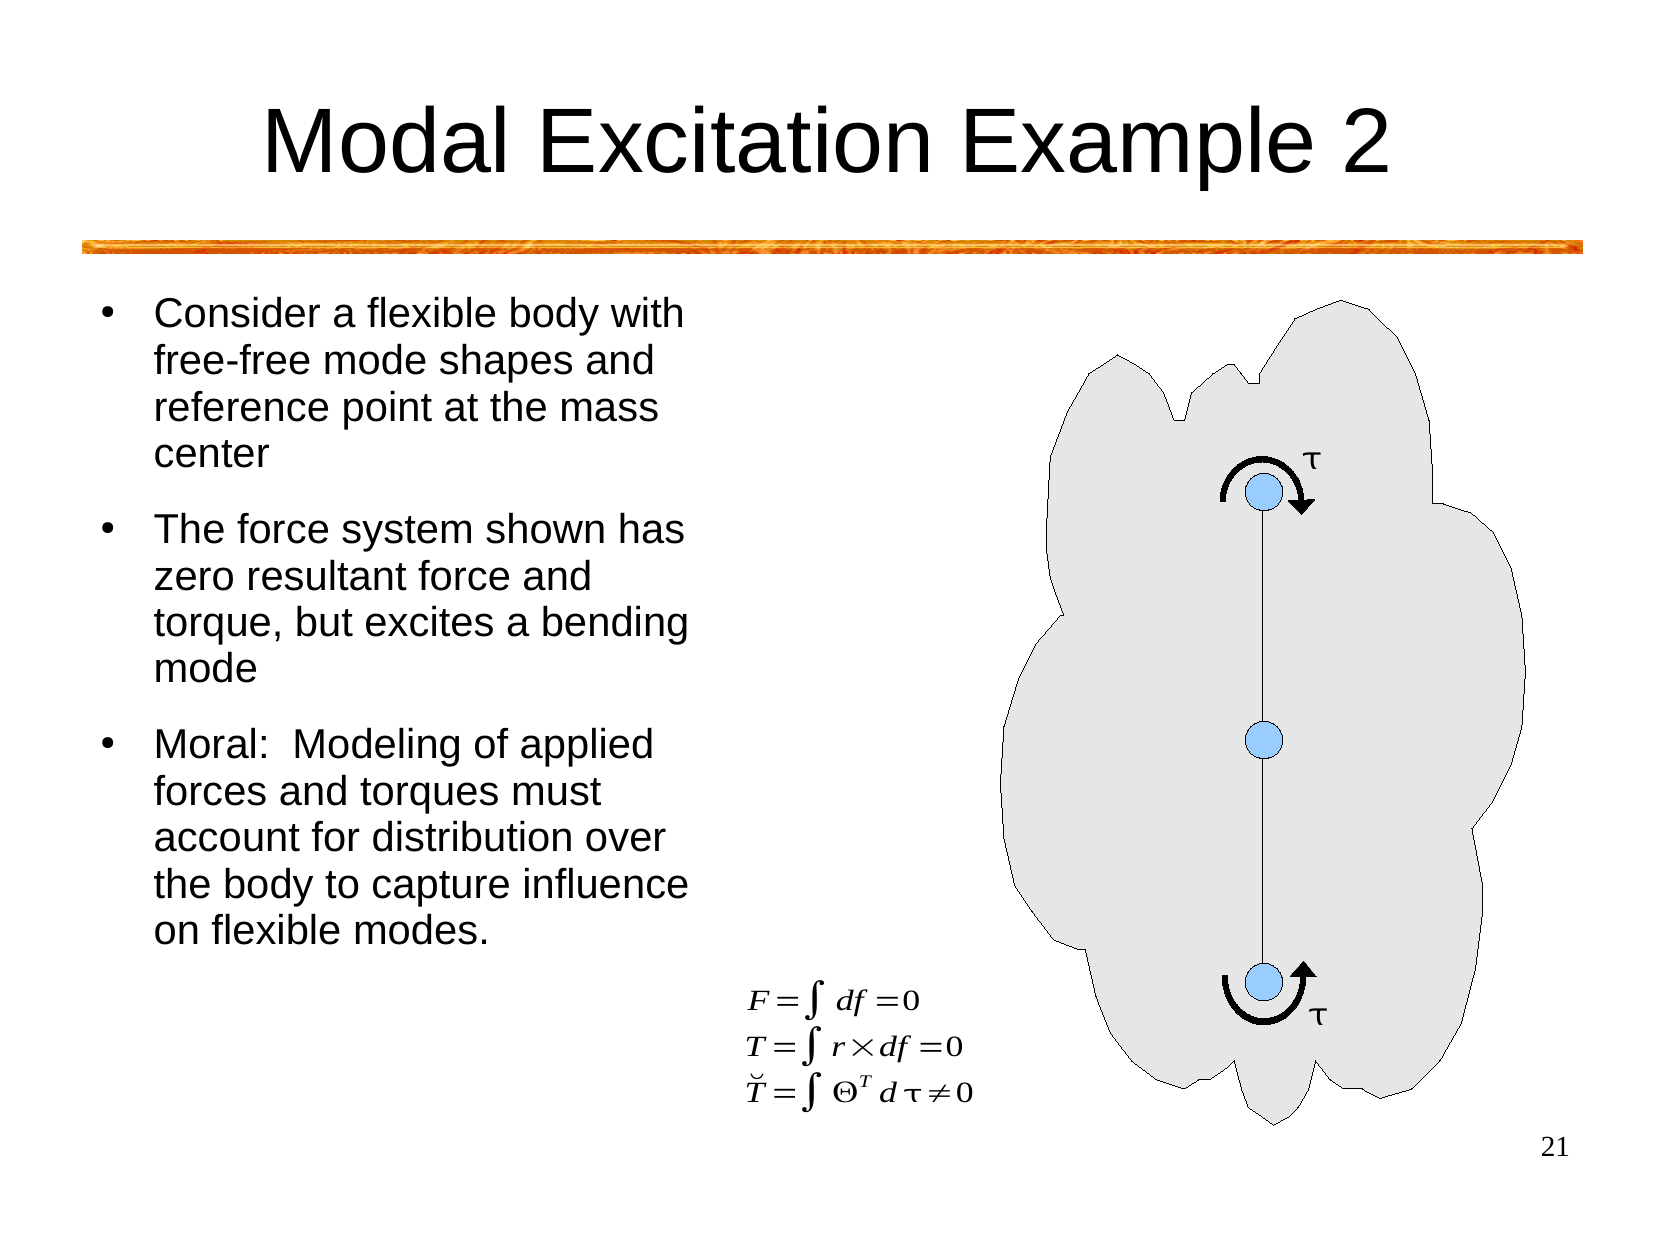

# Modal Excitation Example 2
Consider a flexible body with free-free mode shapes and reference point at the mass center
The force system shown has zero resultant force and torque, but excites a bending mode
Moral: Modeling of applied forces and torques must account for distribution over the body to capture influence on flexible modes.
21